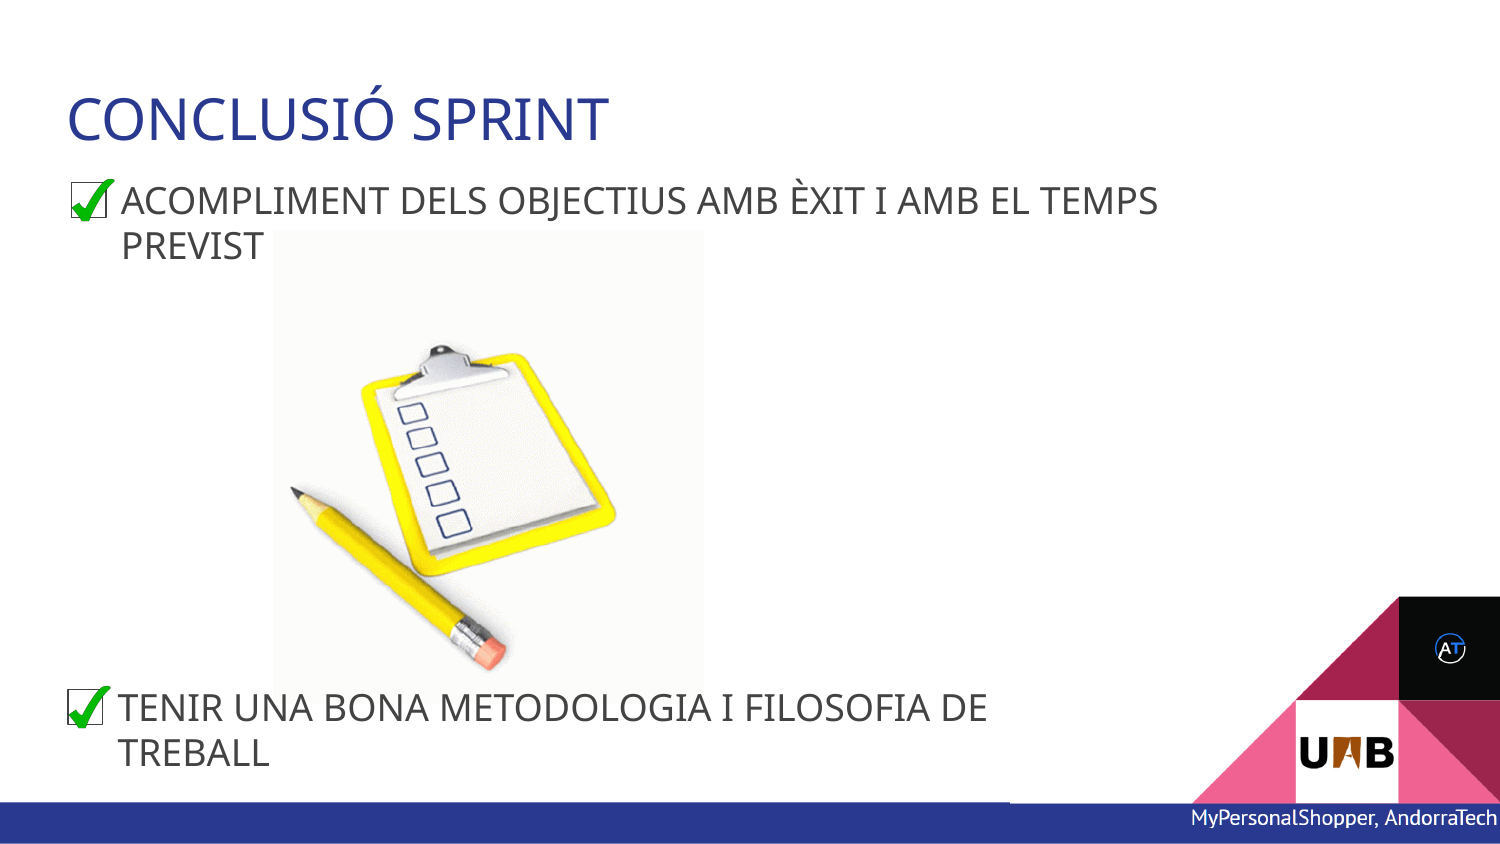

# CONCLUSIÓ SPRINT
ACOMPLIMENT DELS OBJECTIUS AMB ÈXIT I AMB EL TEMPS PREVIST
TENIR UNA BONA METODOLOGIA I FILOSOFIA DE TREBALL